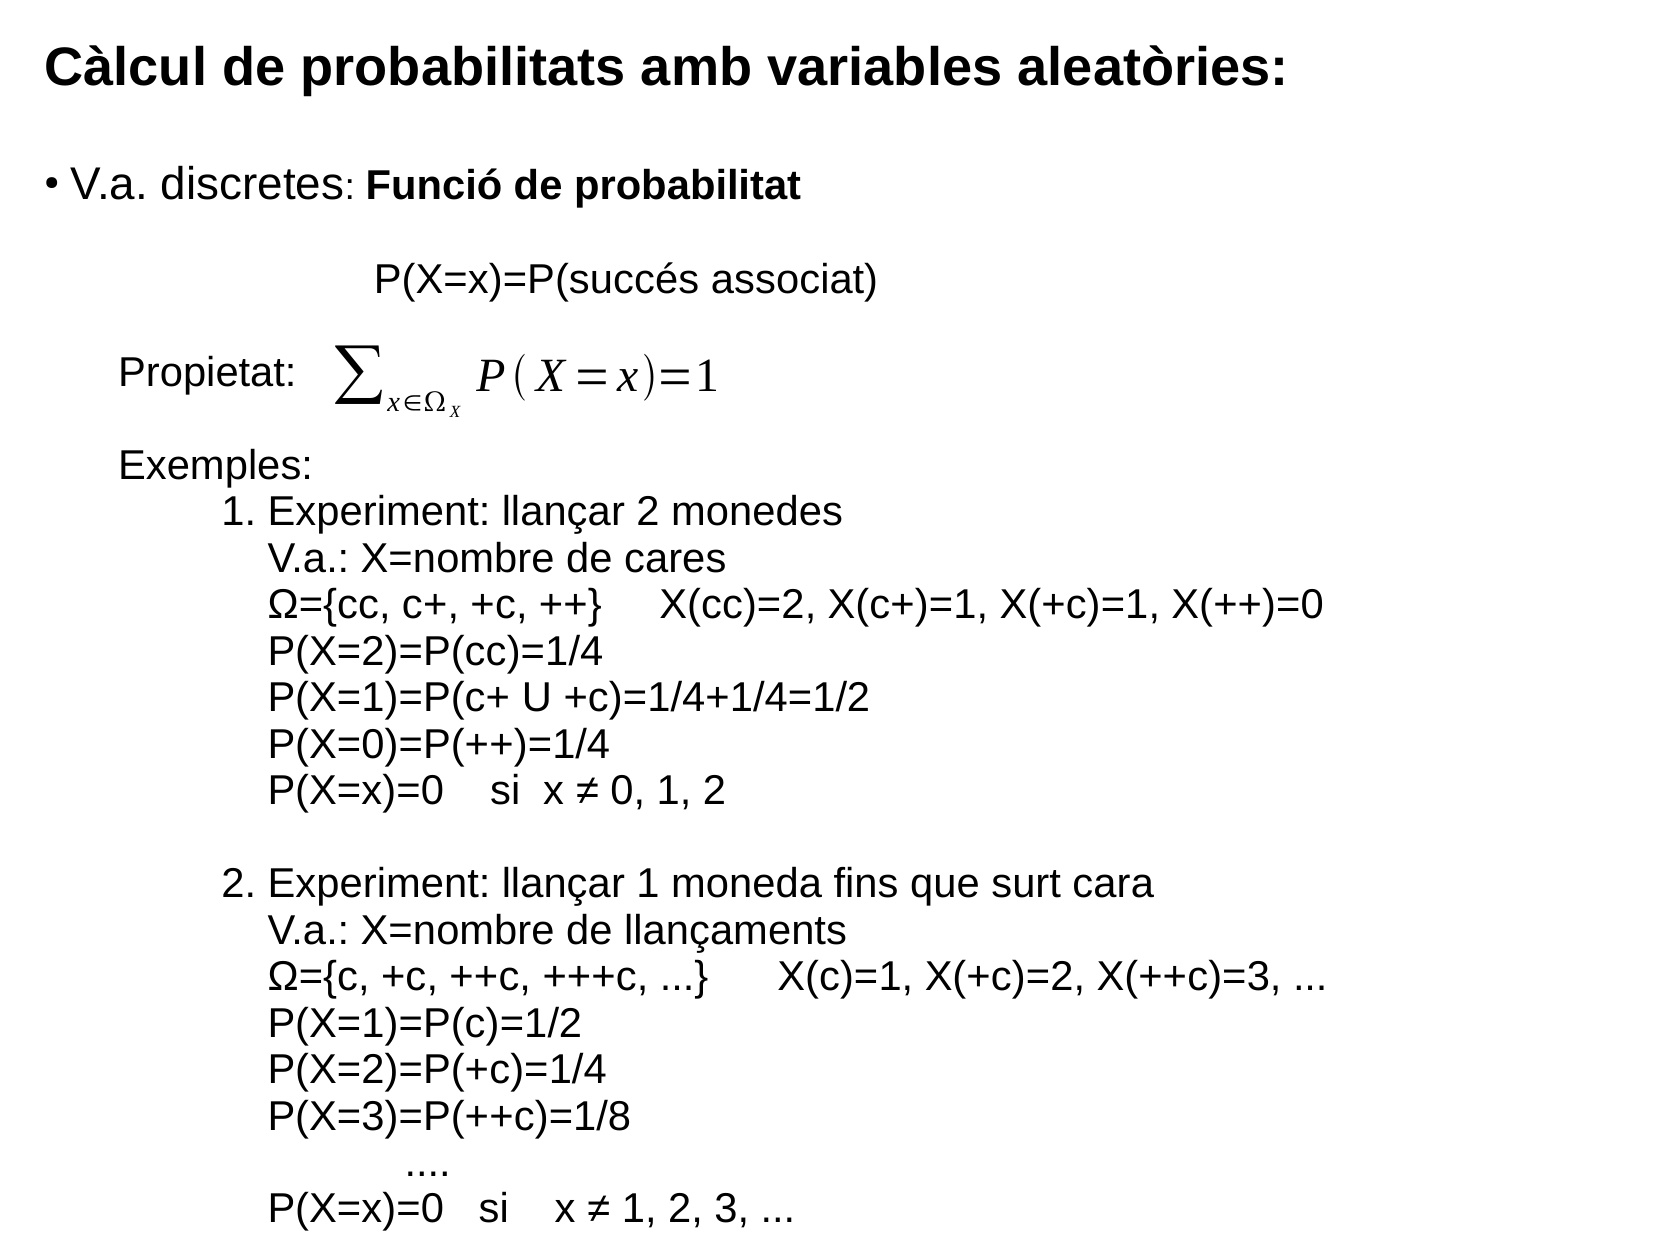

Càlcul de probabilitats amb variables aleatòries:
 V.a. discretes: Funció de probabilitat
				 P(X=x)=P(succés associat)
	Propietat:
	Exemples:
1. Experiment: llançar 2 monedes
 V.a.: X=nombre de cares
 Ω={cc, c+, +c, ++} X(cc)=2, X(c+)=1, X(+c)=1, X(++)=0
 P(X=2)=P(cc)=1/4
 P(X=1)=P(c+ U +c)=1/4+1/4=1/2
 P(X=0)=P(++)=1/4
 P(X=x)=0 si x ≠ 0, 1, 2
2. Experiment: llançar 1 moneda fins que surt cara
 V.a.: X=nombre de llançaments
 Ω={c, +c, ++c, +++c, ...} X(c)=1, X(+c)=2, X(++c)=3, ...
 P(X=1)=P(c)=1/2
 P(X=2)=P(+c)=1/4
 P(X=3)=P(++c)=1/8
		....
 P(X=x)=0 si x ≠ 1, 2, 3, ...